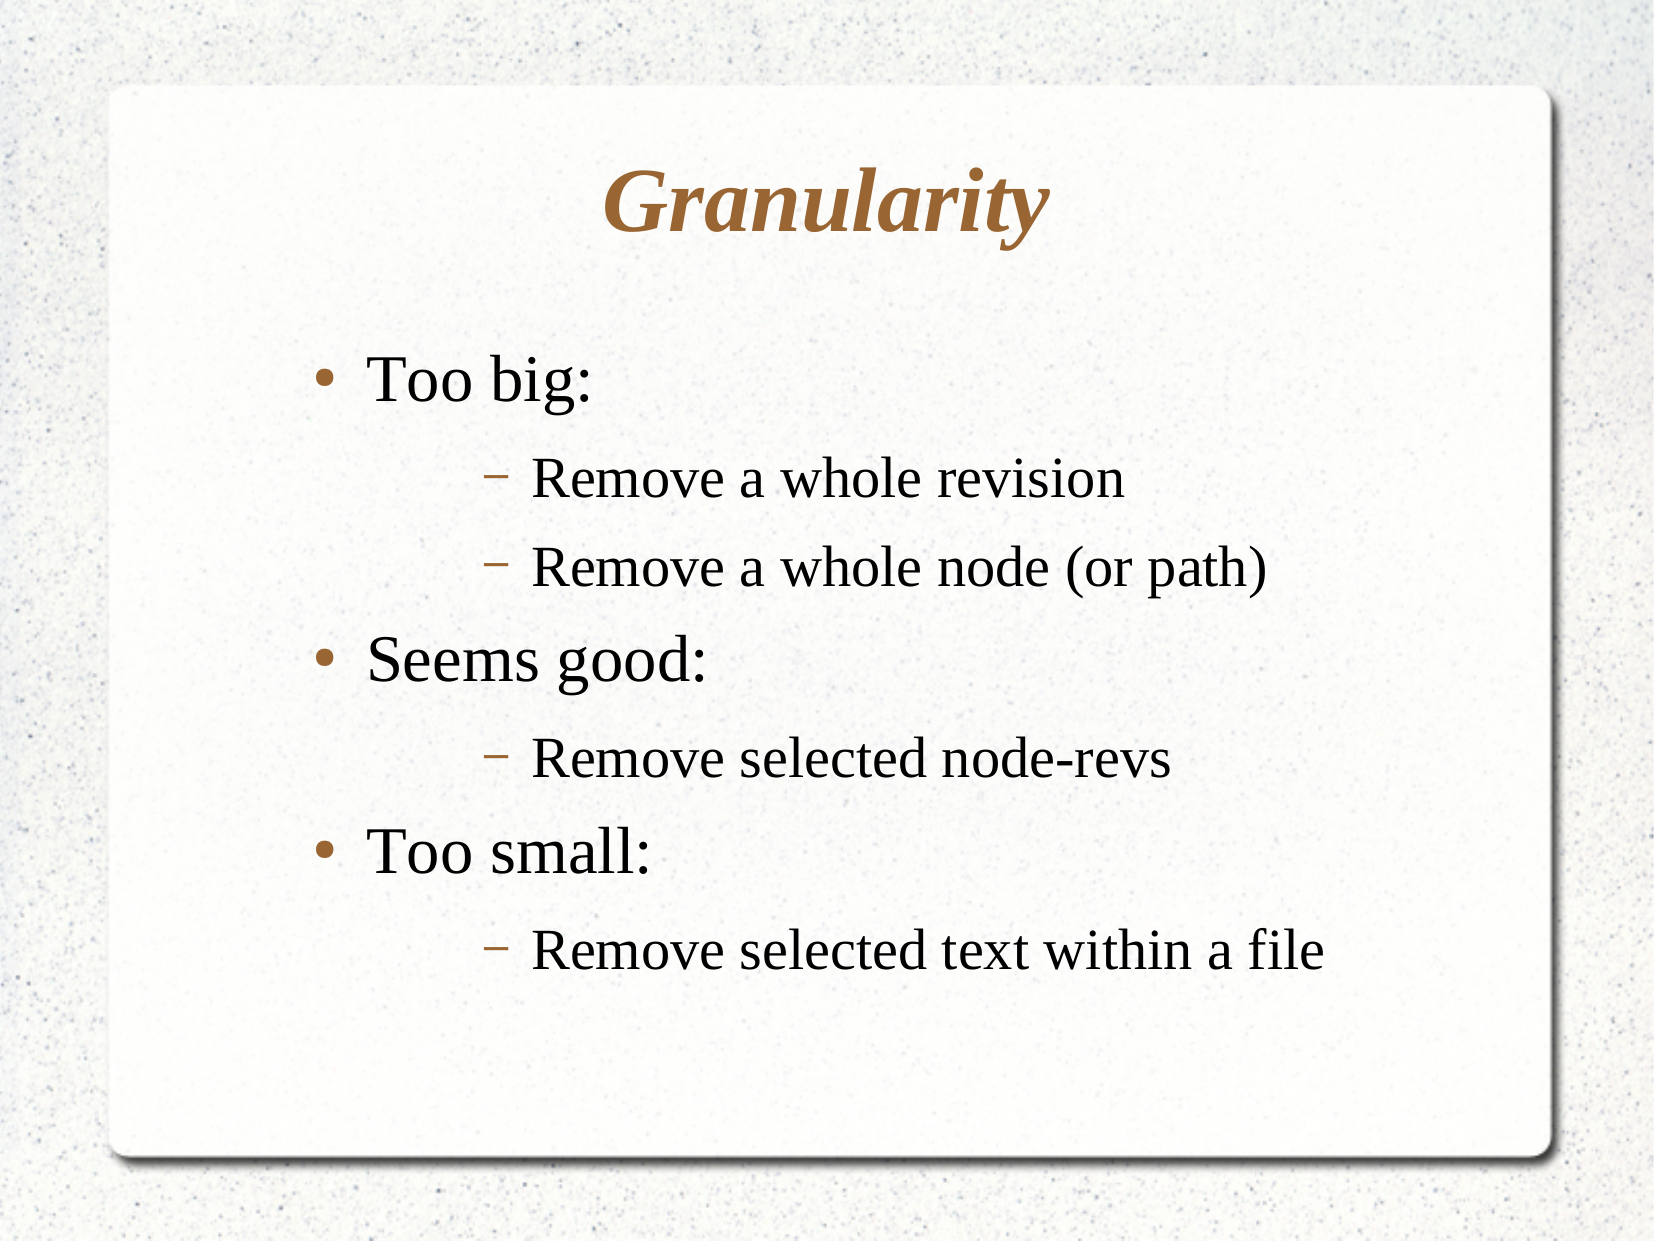

# Granularity
Too big:
Remove a whole revision
Remove a whole node (or path)
Seems good:
Remove selected node-revs
Too small:
Remove selected text within a file